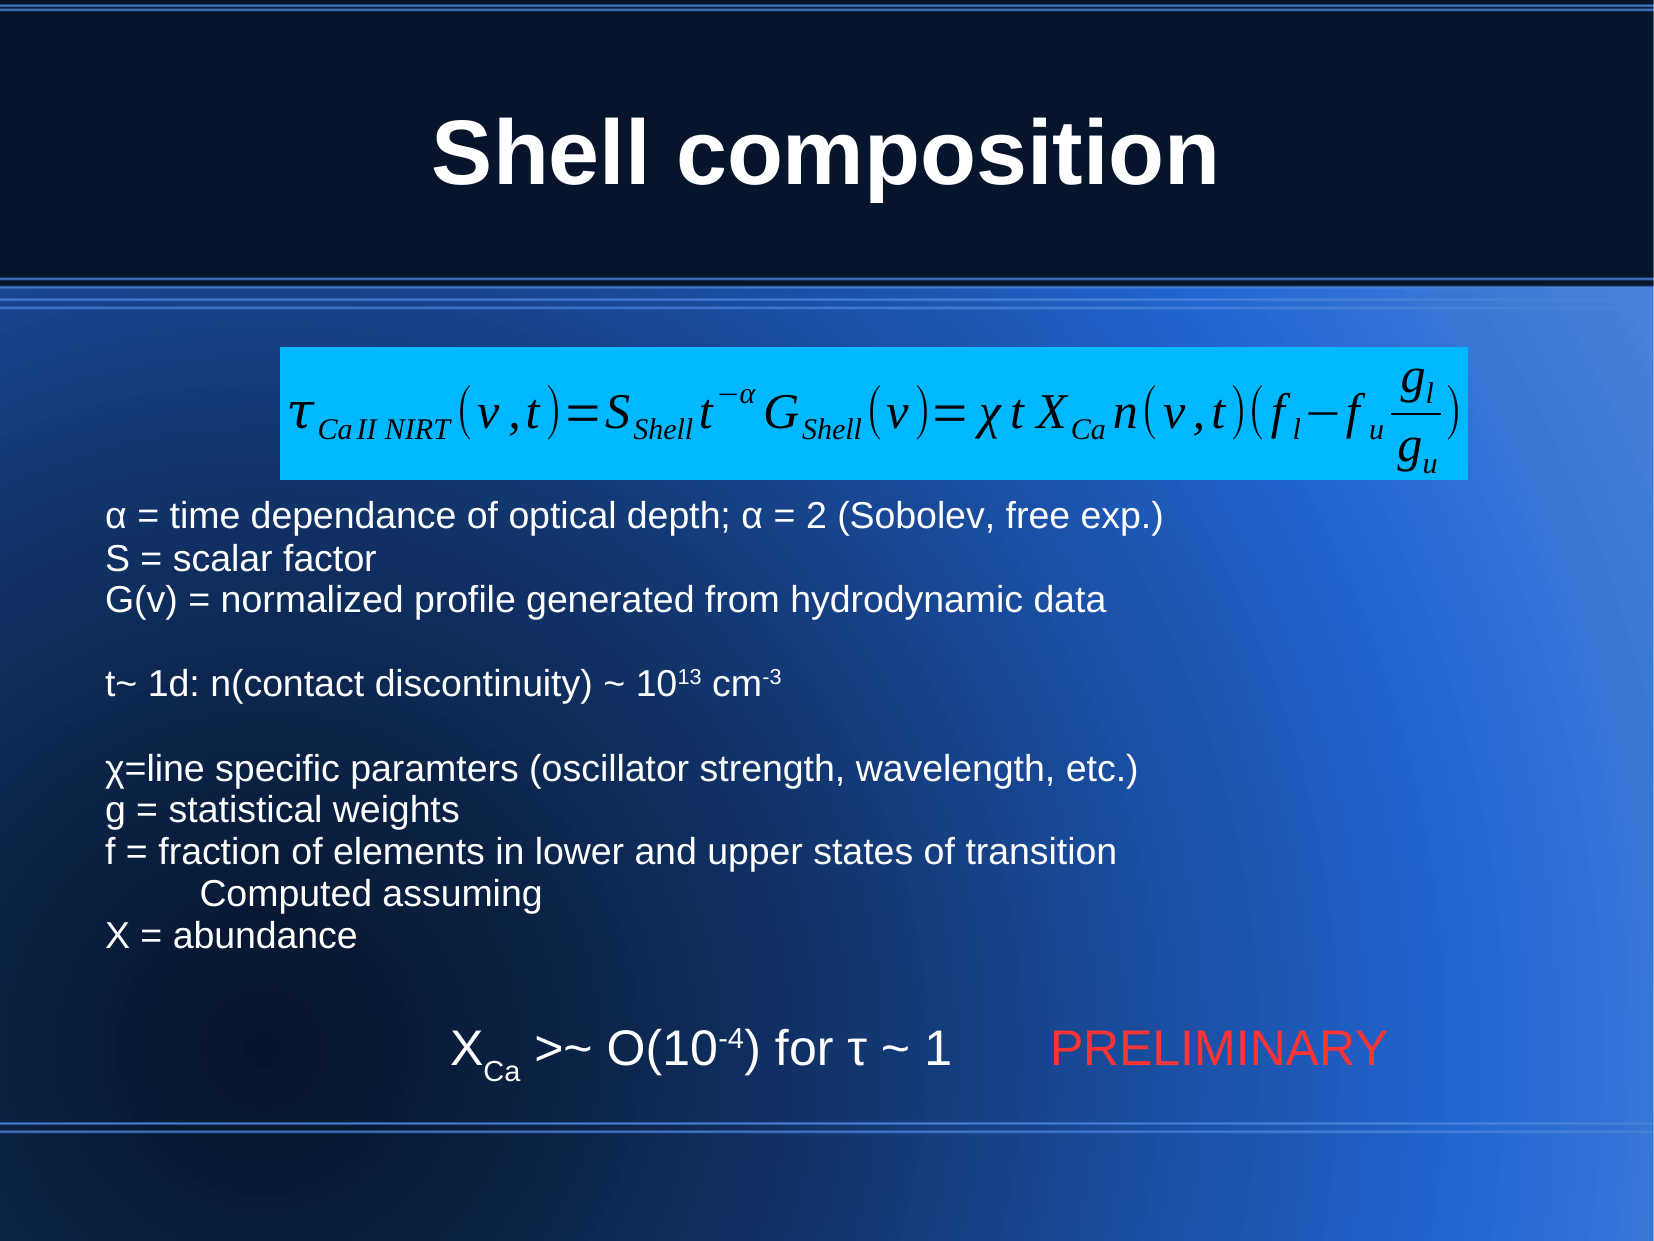

# Shell composition
α = time dependance of optical depth; α = 2 (Sobolev, free exp.)
S = scalar factor
G(v) = normalized profile generated from hydrodynamic data
t~ 1d: n(contact discontinuity) ~ 1013 cm-3
χ=line specific paramters (oscillator strength, wavelength, etc.)
g = statistical weights
f = fraction of elements in lower and upper states of transition
 Computed assuming
X = abundance
XCa >~ O(10-4) for τ ~ 1
PRELIMINARY